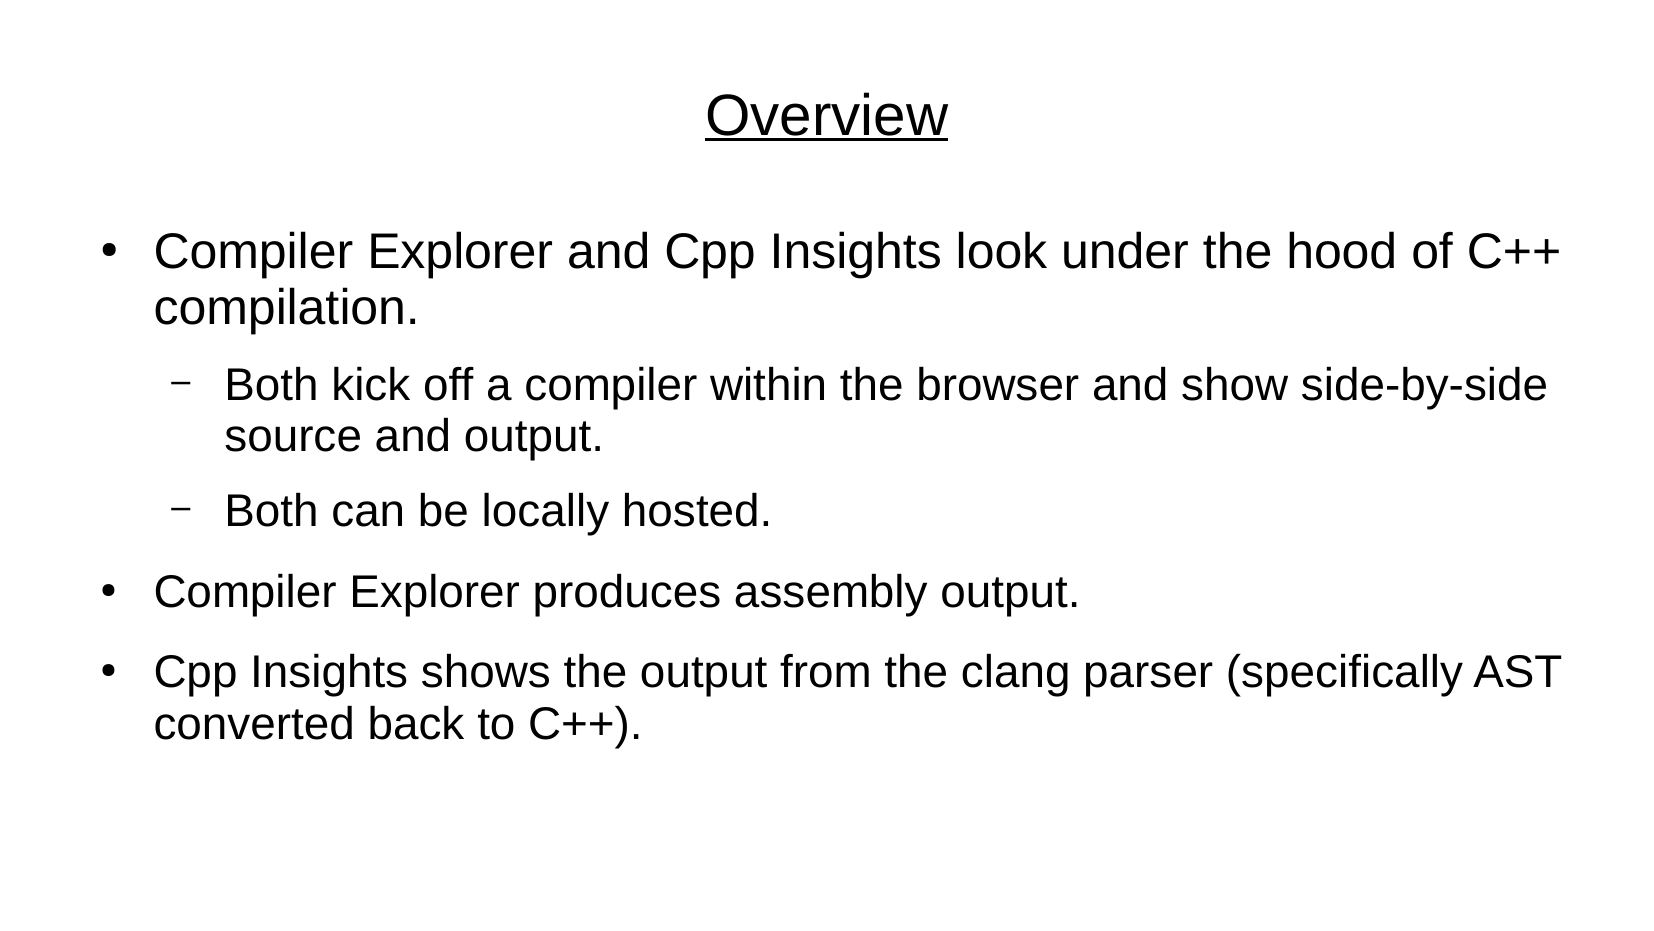

# Overview
Compiler Explorer and Cpp Insights look under the hood of C++ compilation.
Both kick off a compiler within the browser and show side-by-side source and output.
Both can be locally hosted.
Compiler Explorer produces assembly output.
Cpp Insights shows the output from the clang parser (specifically AST converted back to C++).